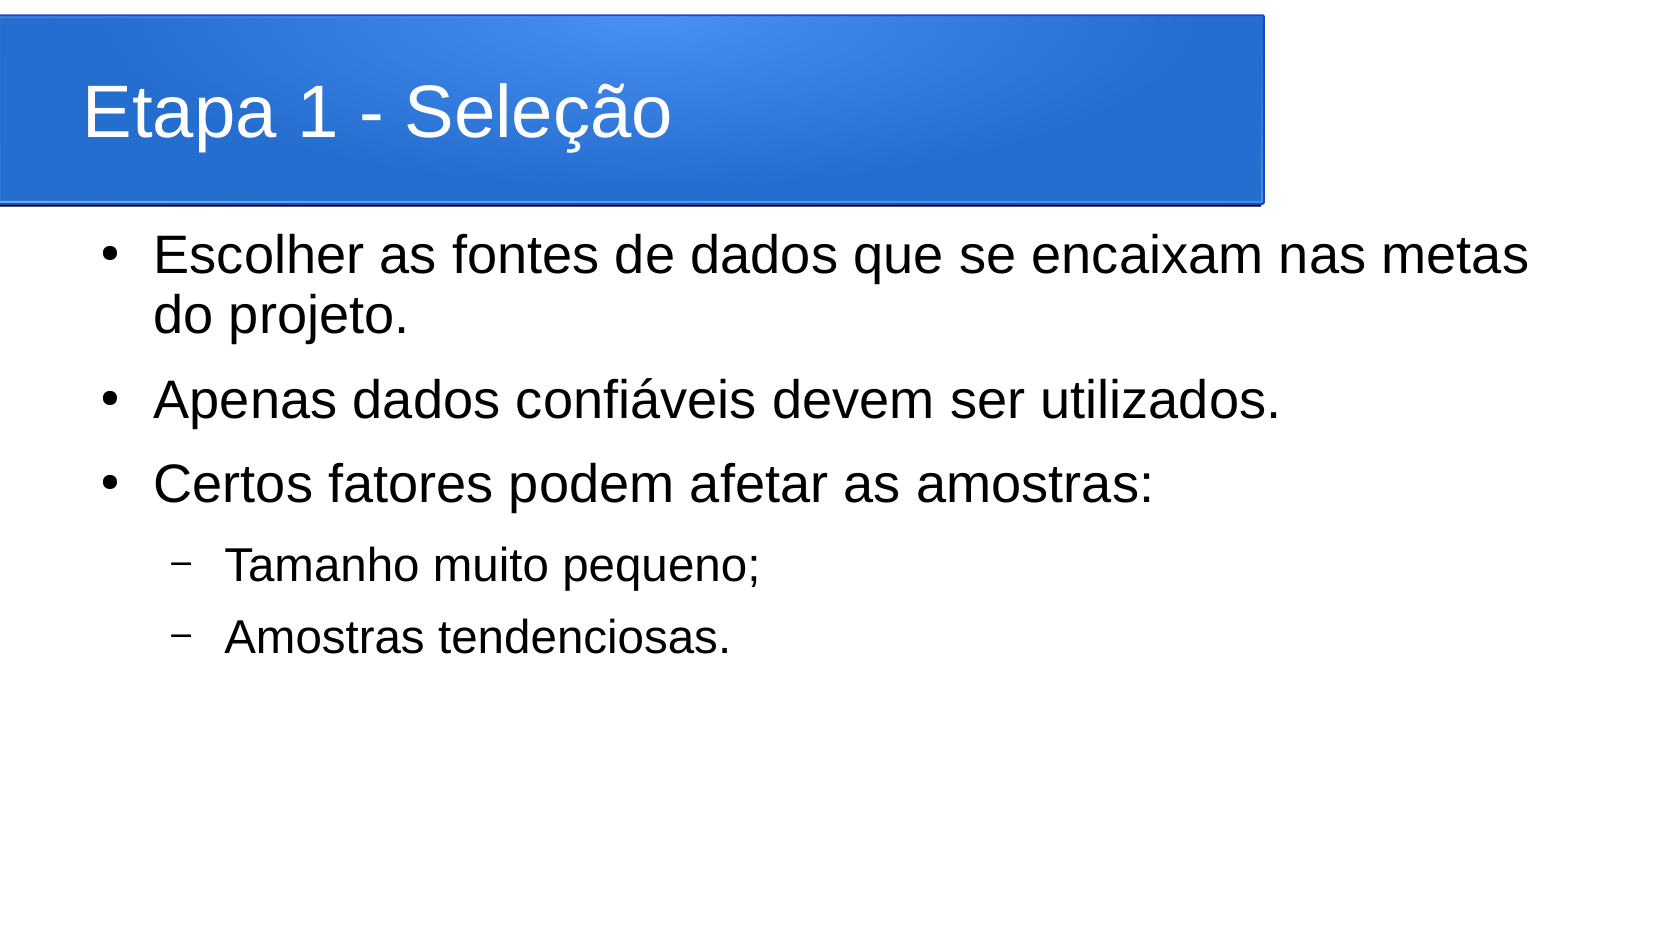

# Etapa 1 - Seleção
Escolher as fontes de dados que se encaixam nas metas do projeto.
Apenas dados confiáveis devem ser utilizados.
Certos fatores podem afetar as amostras:
Tamanho muito pequeno;
Amostras tendenciosas.